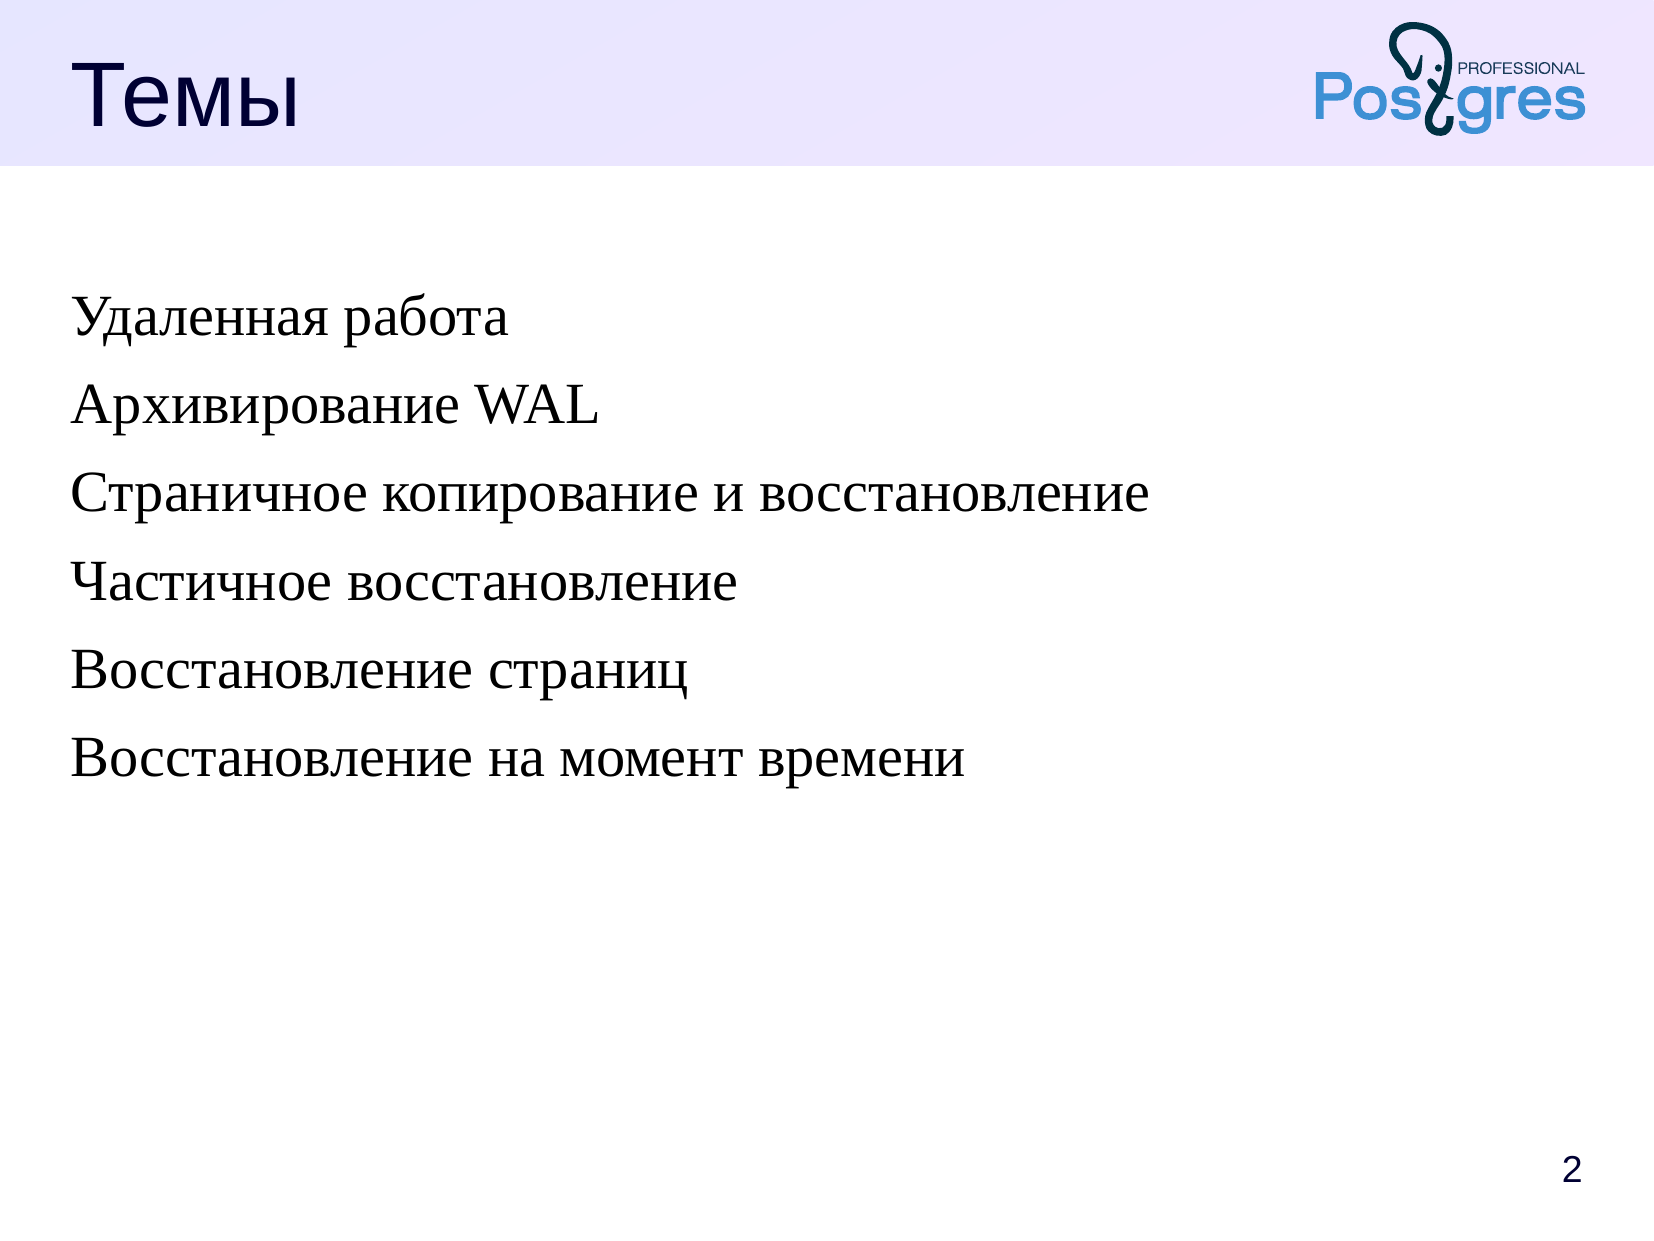

# Темы
Удаленная работа
Архивирование WAL
Страничное копирование и восстановление
Частичное восстановление
Восстановление страниц
Восстановление на момент времени